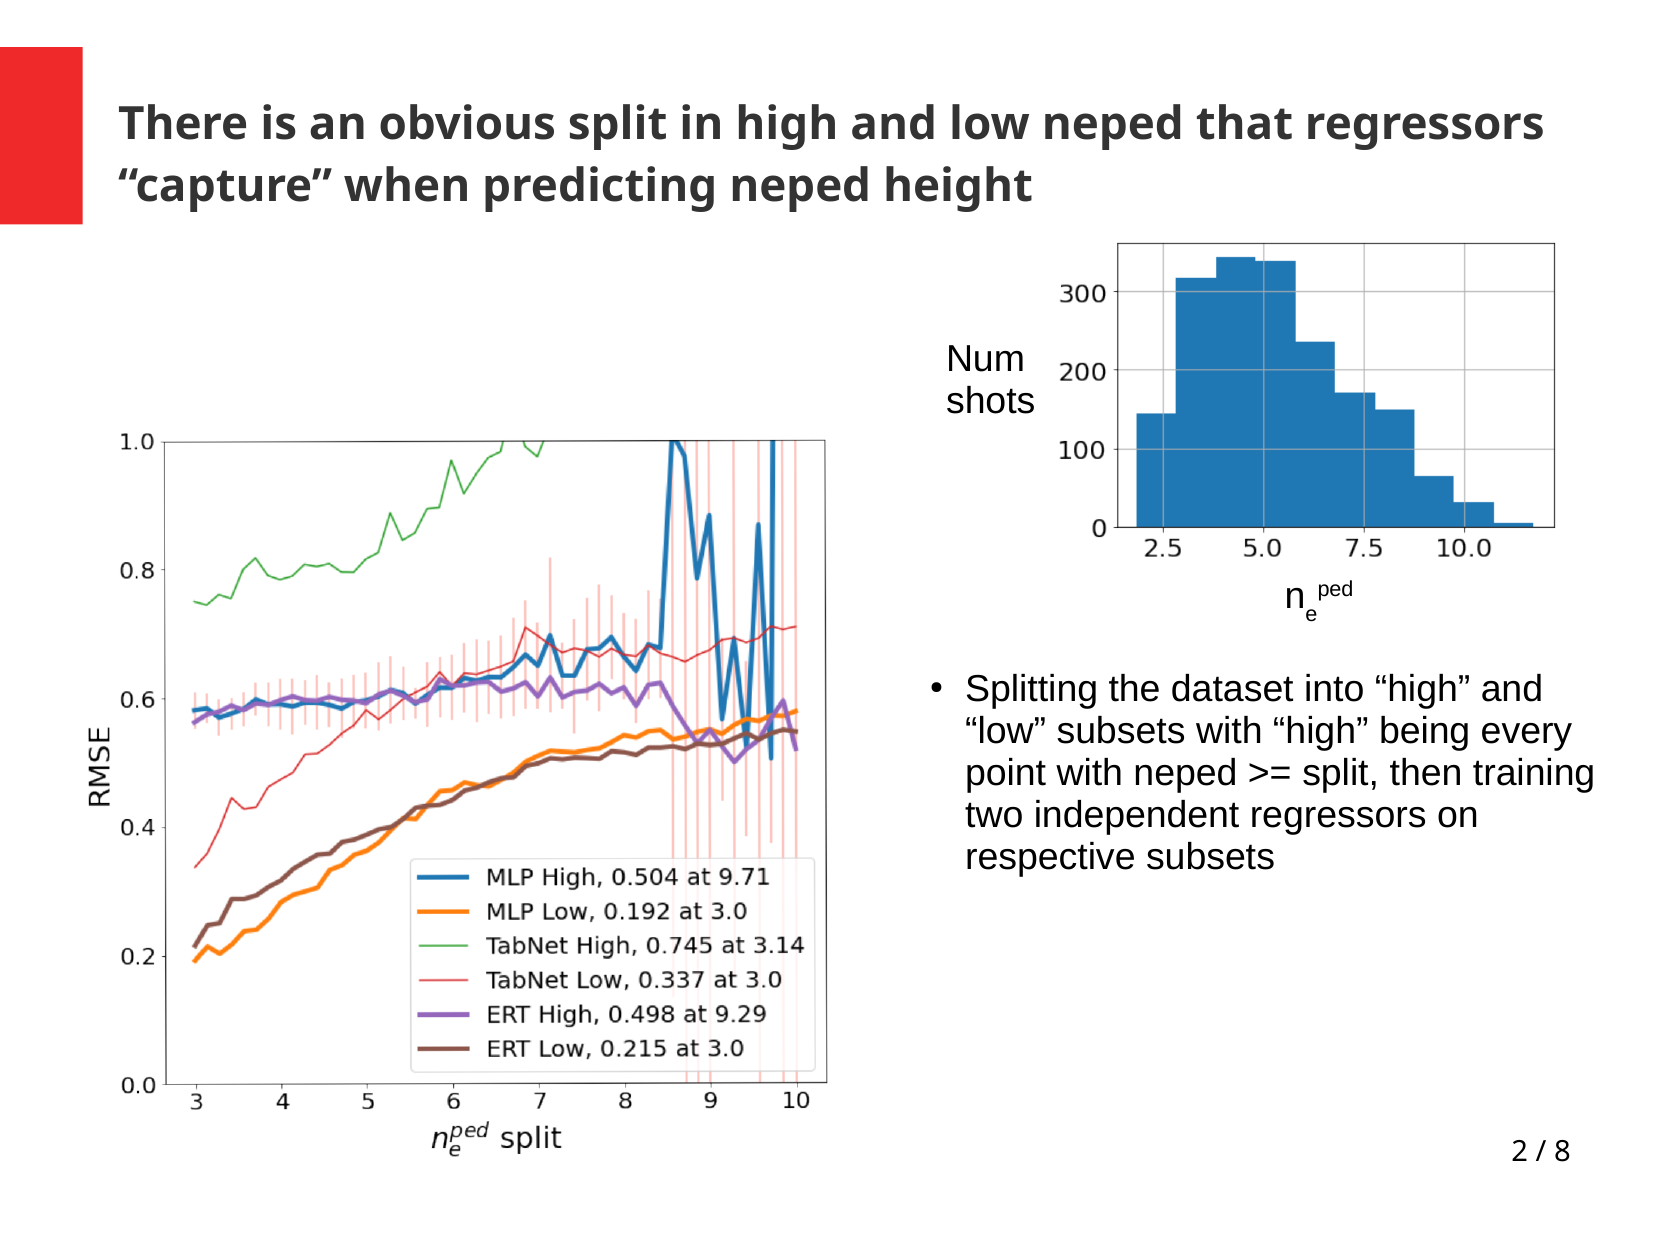

# There is an obvious split in high and low neped that regressors “capture” when predicting neped height
Num shots
neped
Splitting the dataset into “high” and “low” subsets with “high” being every point with neped >= split, then training two independent regressors on respective subsets
2